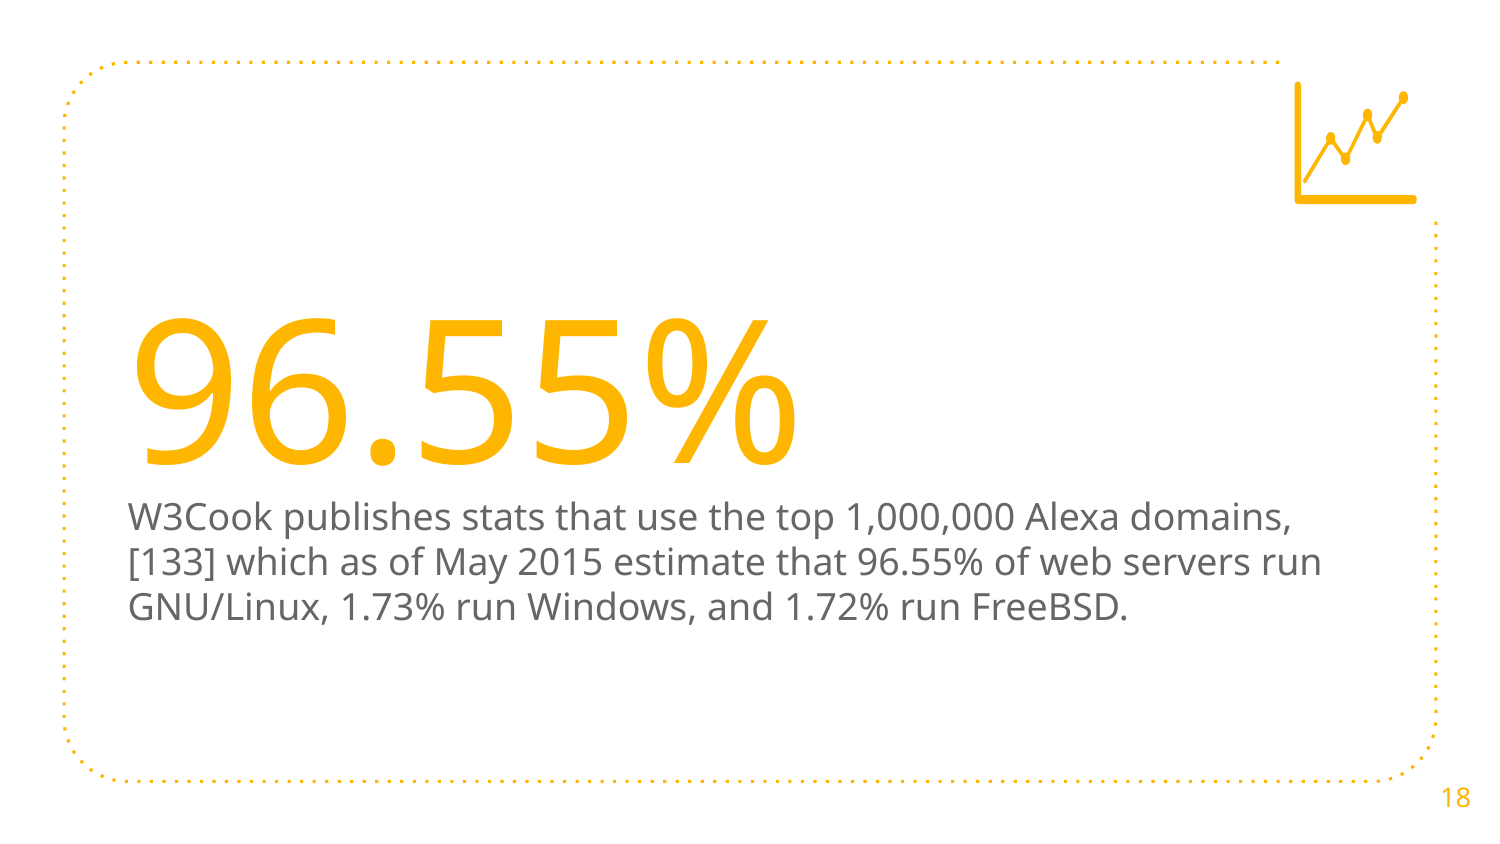

# 96.55%
W3Cook publishes stats that use the top 1,000,000 Alexa domains,[133] which as of May 2015 estimate that 96.55% of web servers run GNU/Linux, 1.73% run Windows, and 1.72% run FreeBSD.